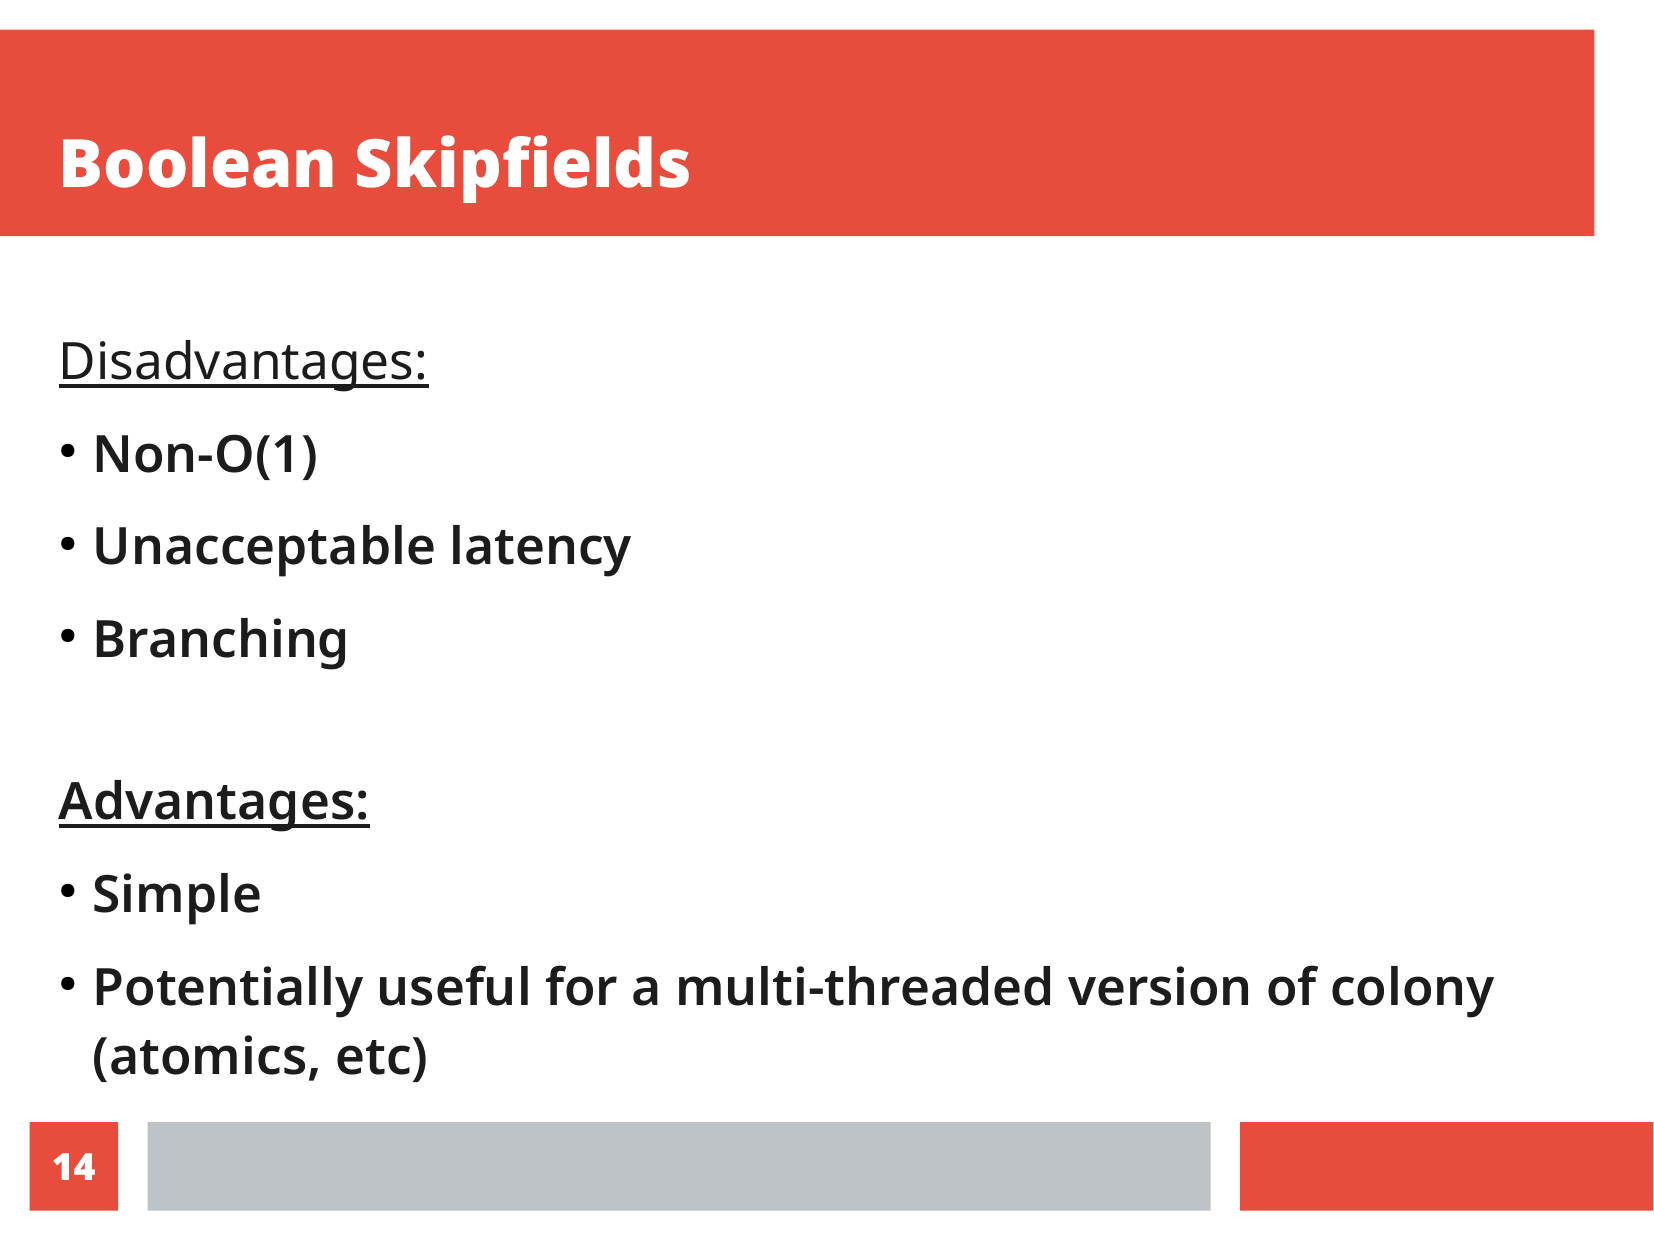

# Boolean Skipfields
Disadvantages:
Non-O(1)
Unacceptable latency
Branching
Advantages:
Simple
Potentially useful for a multi-threaded version of colony (atomics, etc)
14